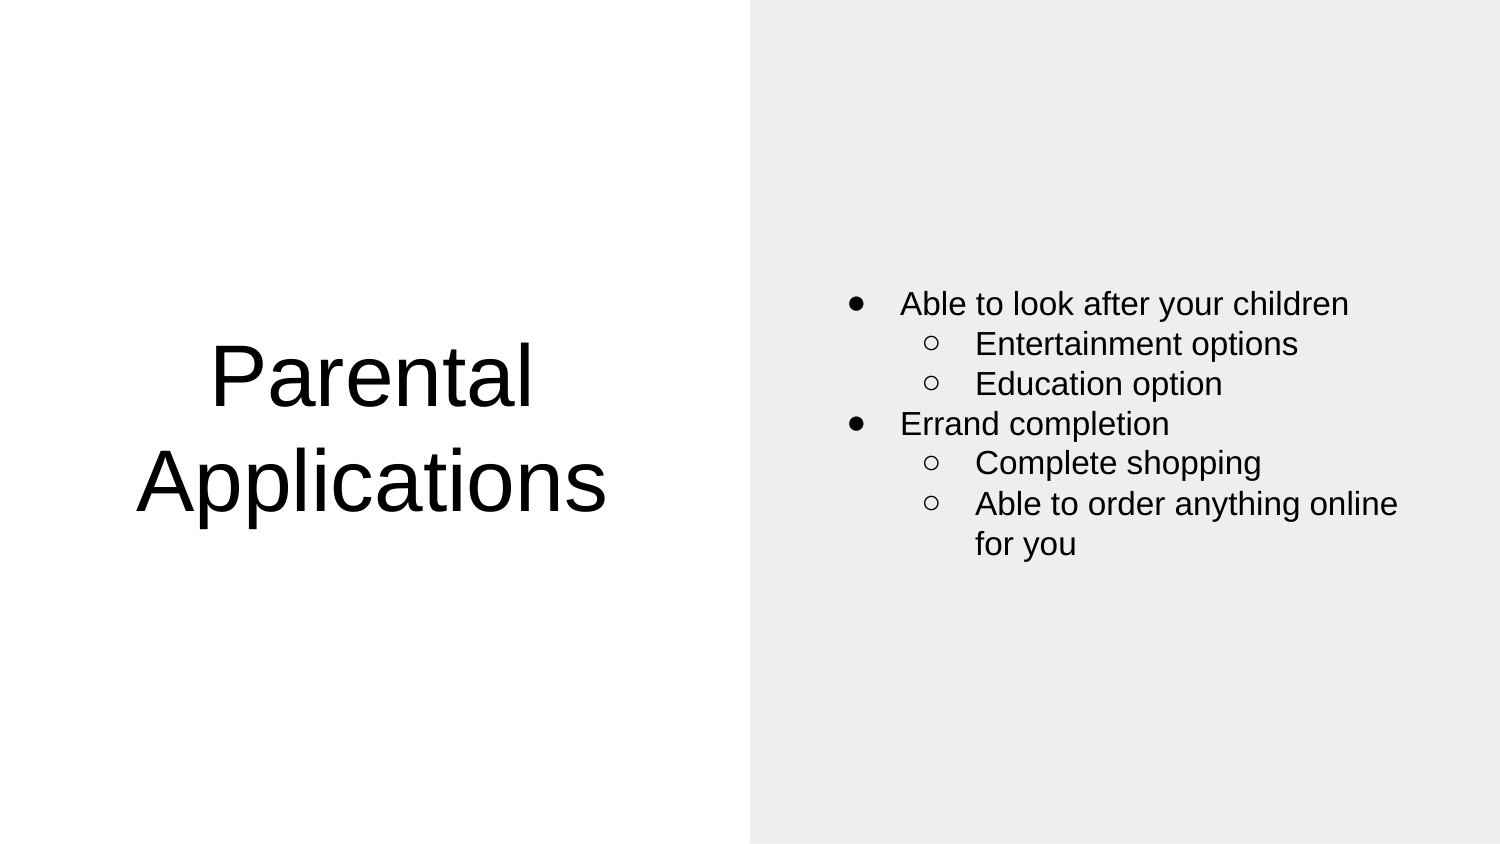

Able to look after your children
Entertainment options
Education option
Errand completion
Complete shopping
Able to order anything online for you
# Parental Applications